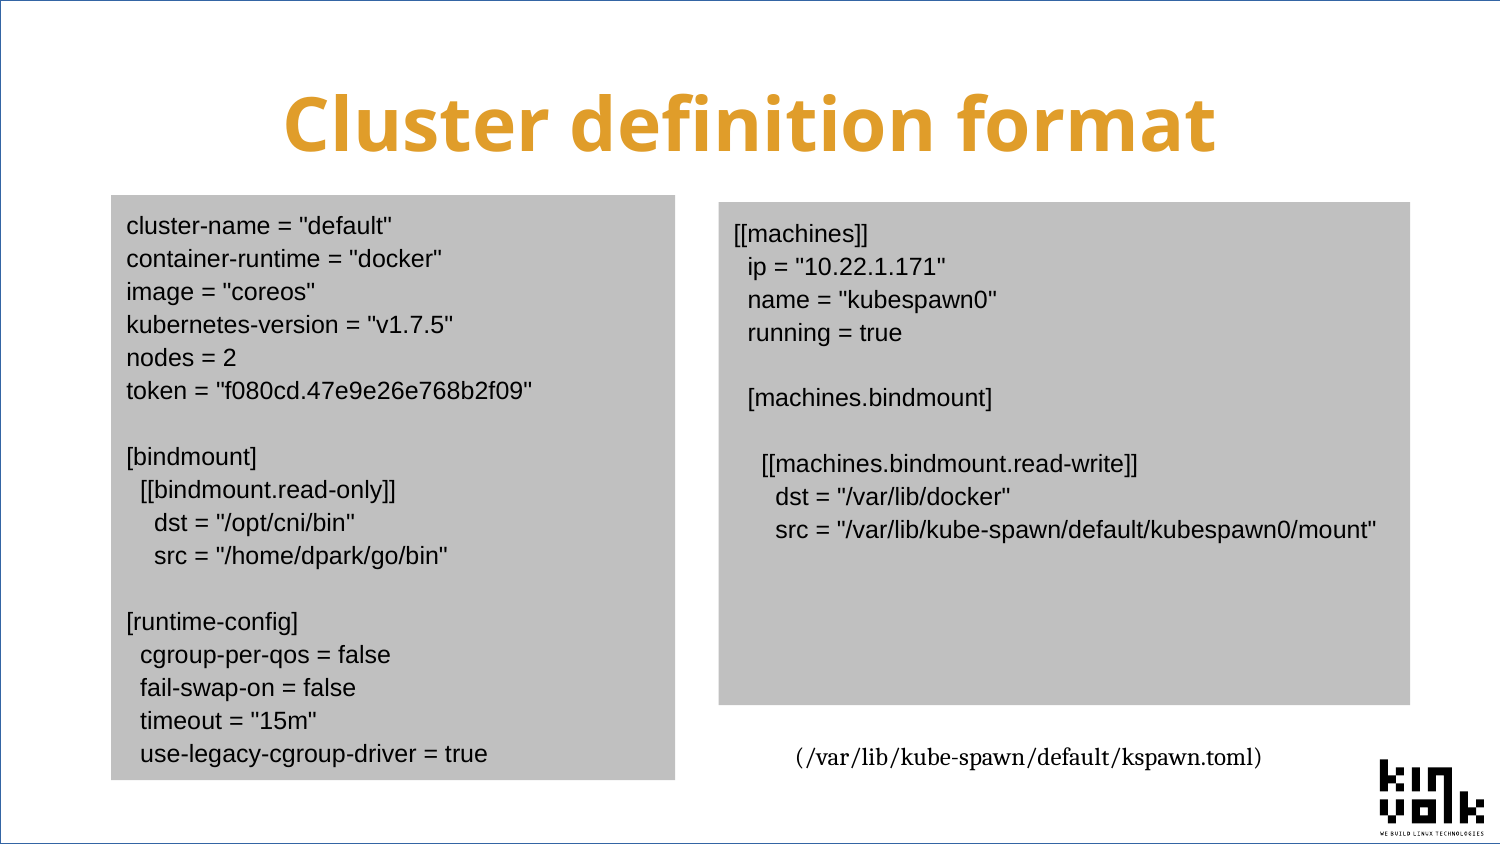

# Cluster definition format
cluster-name = "default"
container-runtime = "docker"
image = "coreos"
kubernetes-version = "v1.7.5"
nodes = 2
token = "f080cd.47e9e26e768b2f09"
[bindmount]
 [[bindmount.read-only]]
 dst = "/opt/cni/bin"
 src = "/home/dpark/go/bin"
[runtime-config]
 cgroup-per-qos = false
 fail-swap-on = false
 timeout = "15m"
 use-legacy-cgroup-driver = true
[[machines]]
 ip = "10.22.1.171"
 name = "kubespawn0"
 running = true
 [machines.bindmount]
 [[machines.bindmount.read-write]]
 dst = "/var/lib/docker"
 src = "/var/lib/kube-spawn/default/kubespawn0/mount"
(/var/lib/kube-spawn/default/kspawn.toml)